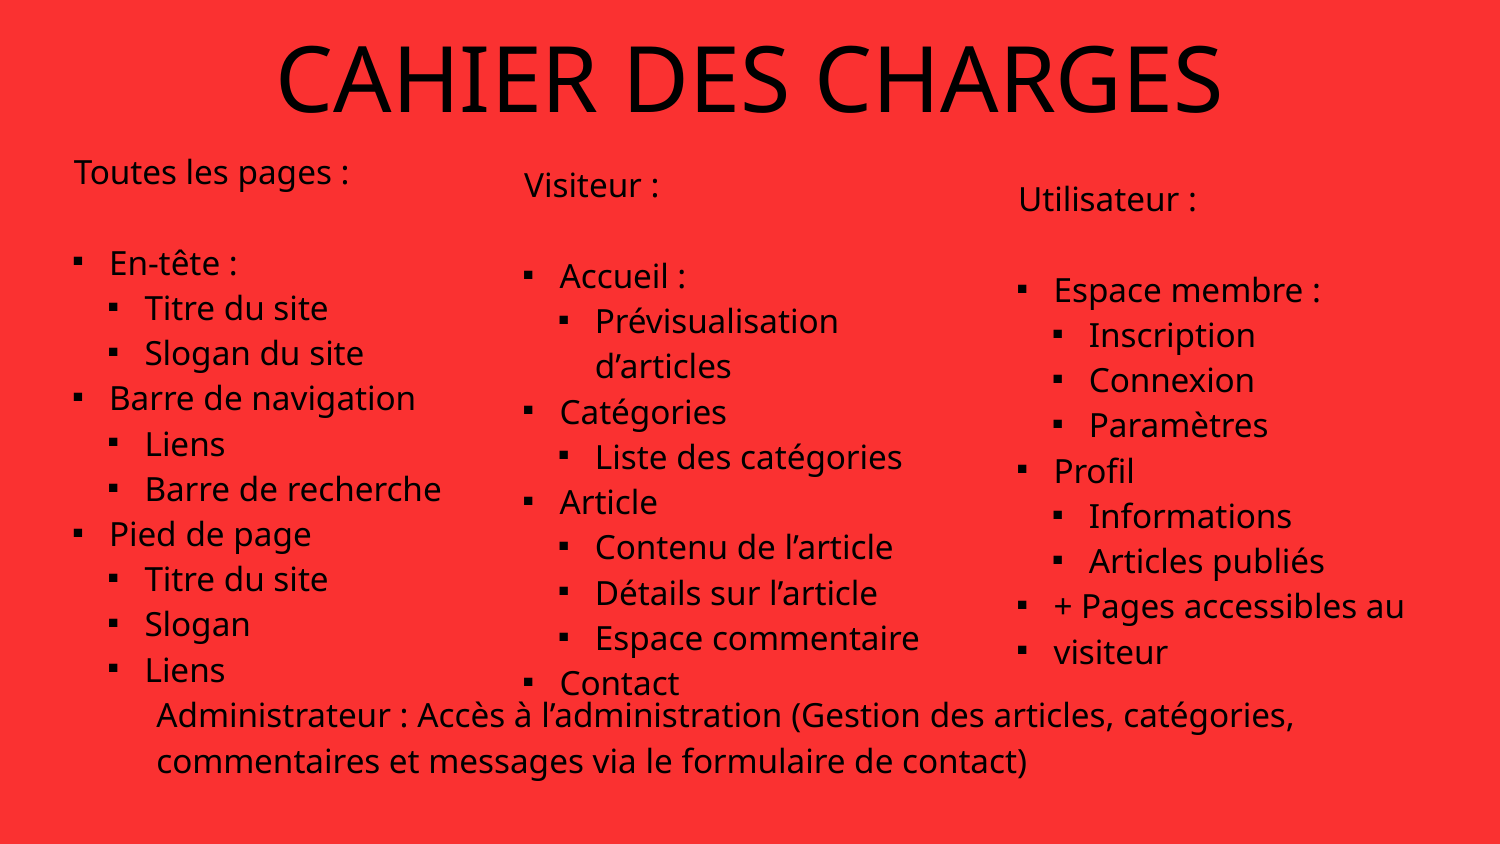

CAHIER DES CHARGES
Toutes les pages :
En-tête :
Titre du site
Slogan du site
Barre de navigation
Liens
Barre de recherche
Pied de page
Titre du site
Slogan
Liens
Visiteur :
Accueil :
Prévisualisation
d’articles
Catégories
Liste des catégories
Article
Contenu de l’article
Détails sur l’article
Espace commentaire
Contact
Utilisateur :
Espace membre :
Inscription
Connexion
Paramètres
Profil
Informations
Articles publiés
+ Pages accessibles au
visiteur
Administrateur : Accès à l’administration (Gestion des articles, catégories, commentaires et messages via le formulaire de contact)